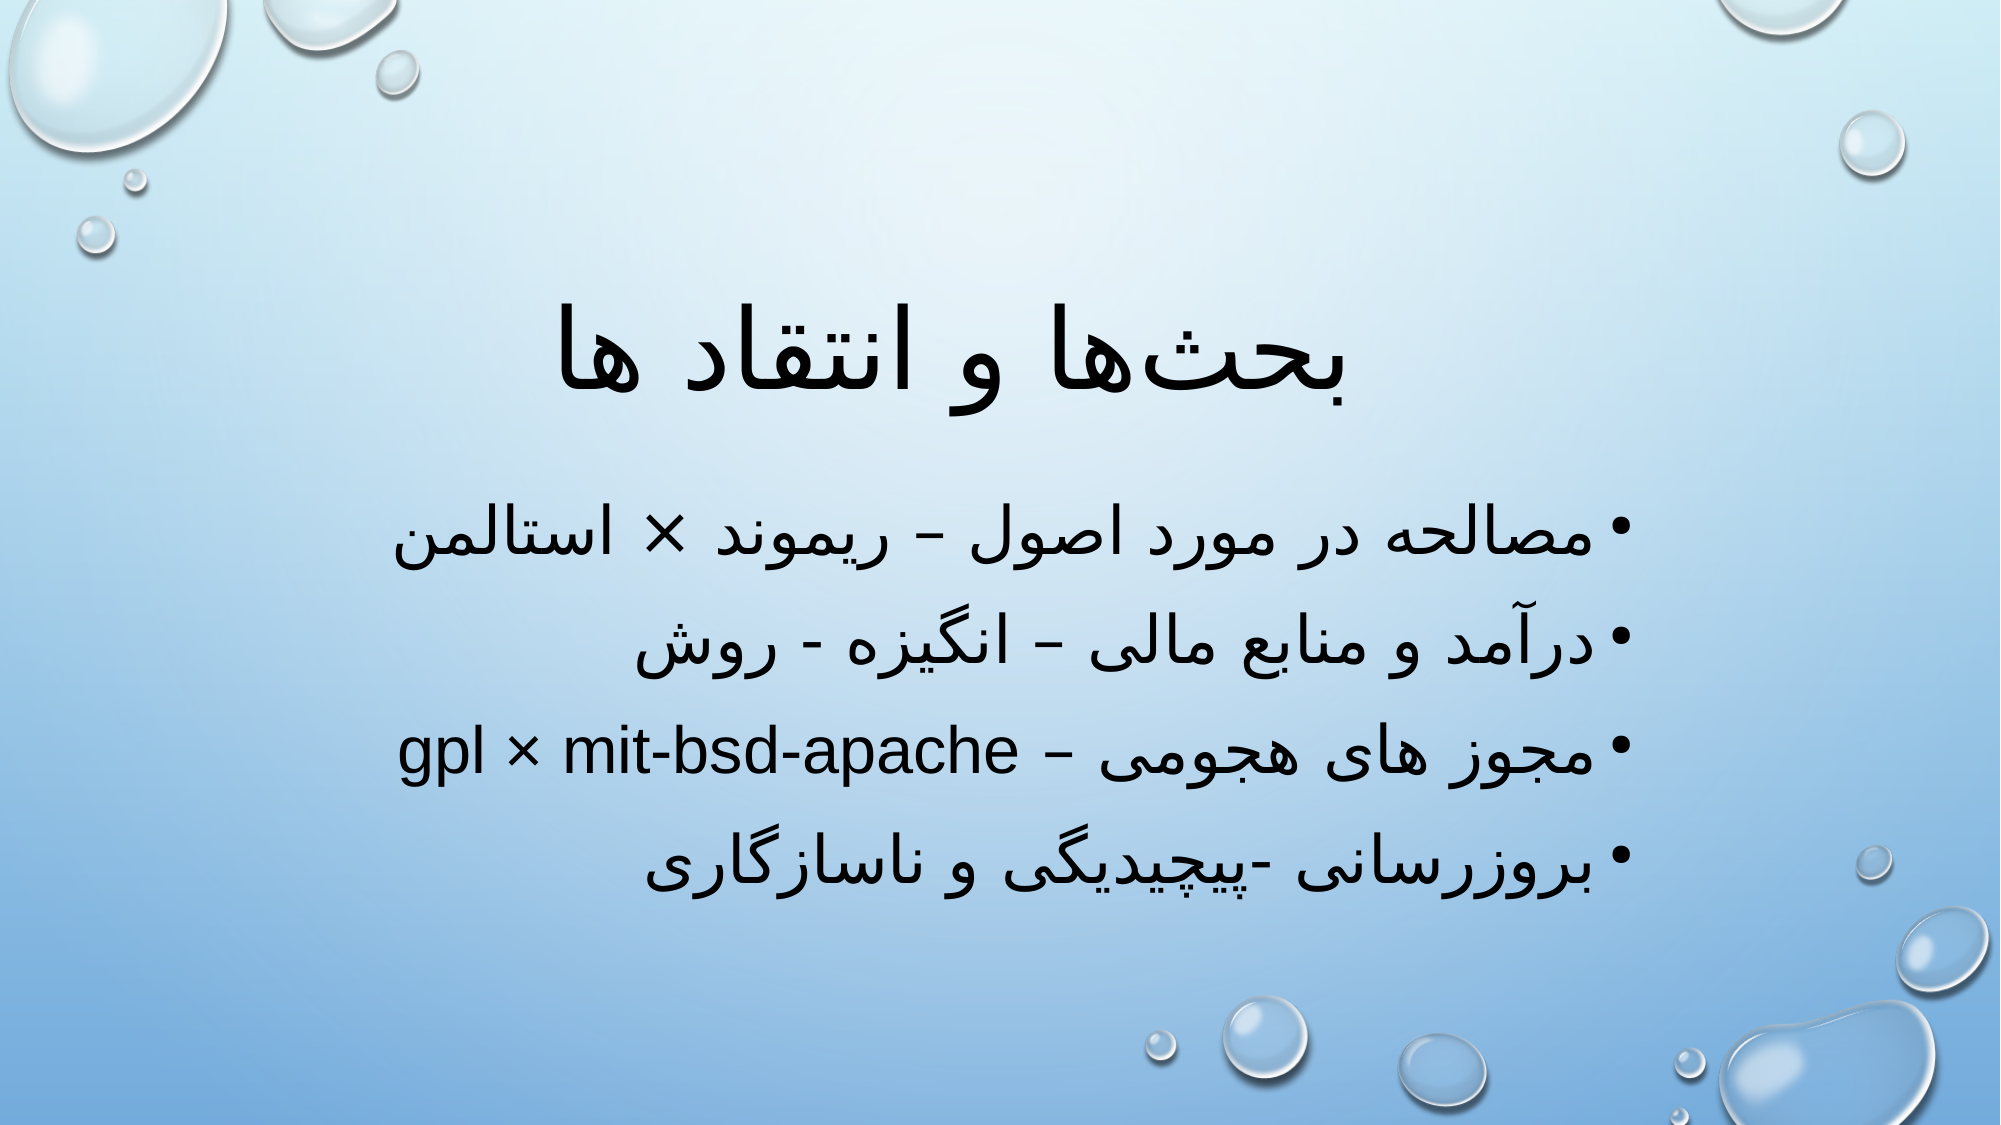

# بحث‌ها و انتقاد ها
مصالحه در مورد اصول – ریموند × استالمن
درآمد و منابع مالی – انگیزه - روش
مجوز های هجومی – gpl × mit-bsd-apache
بروزرسانی -پیچیدیگی و ناسازگاری